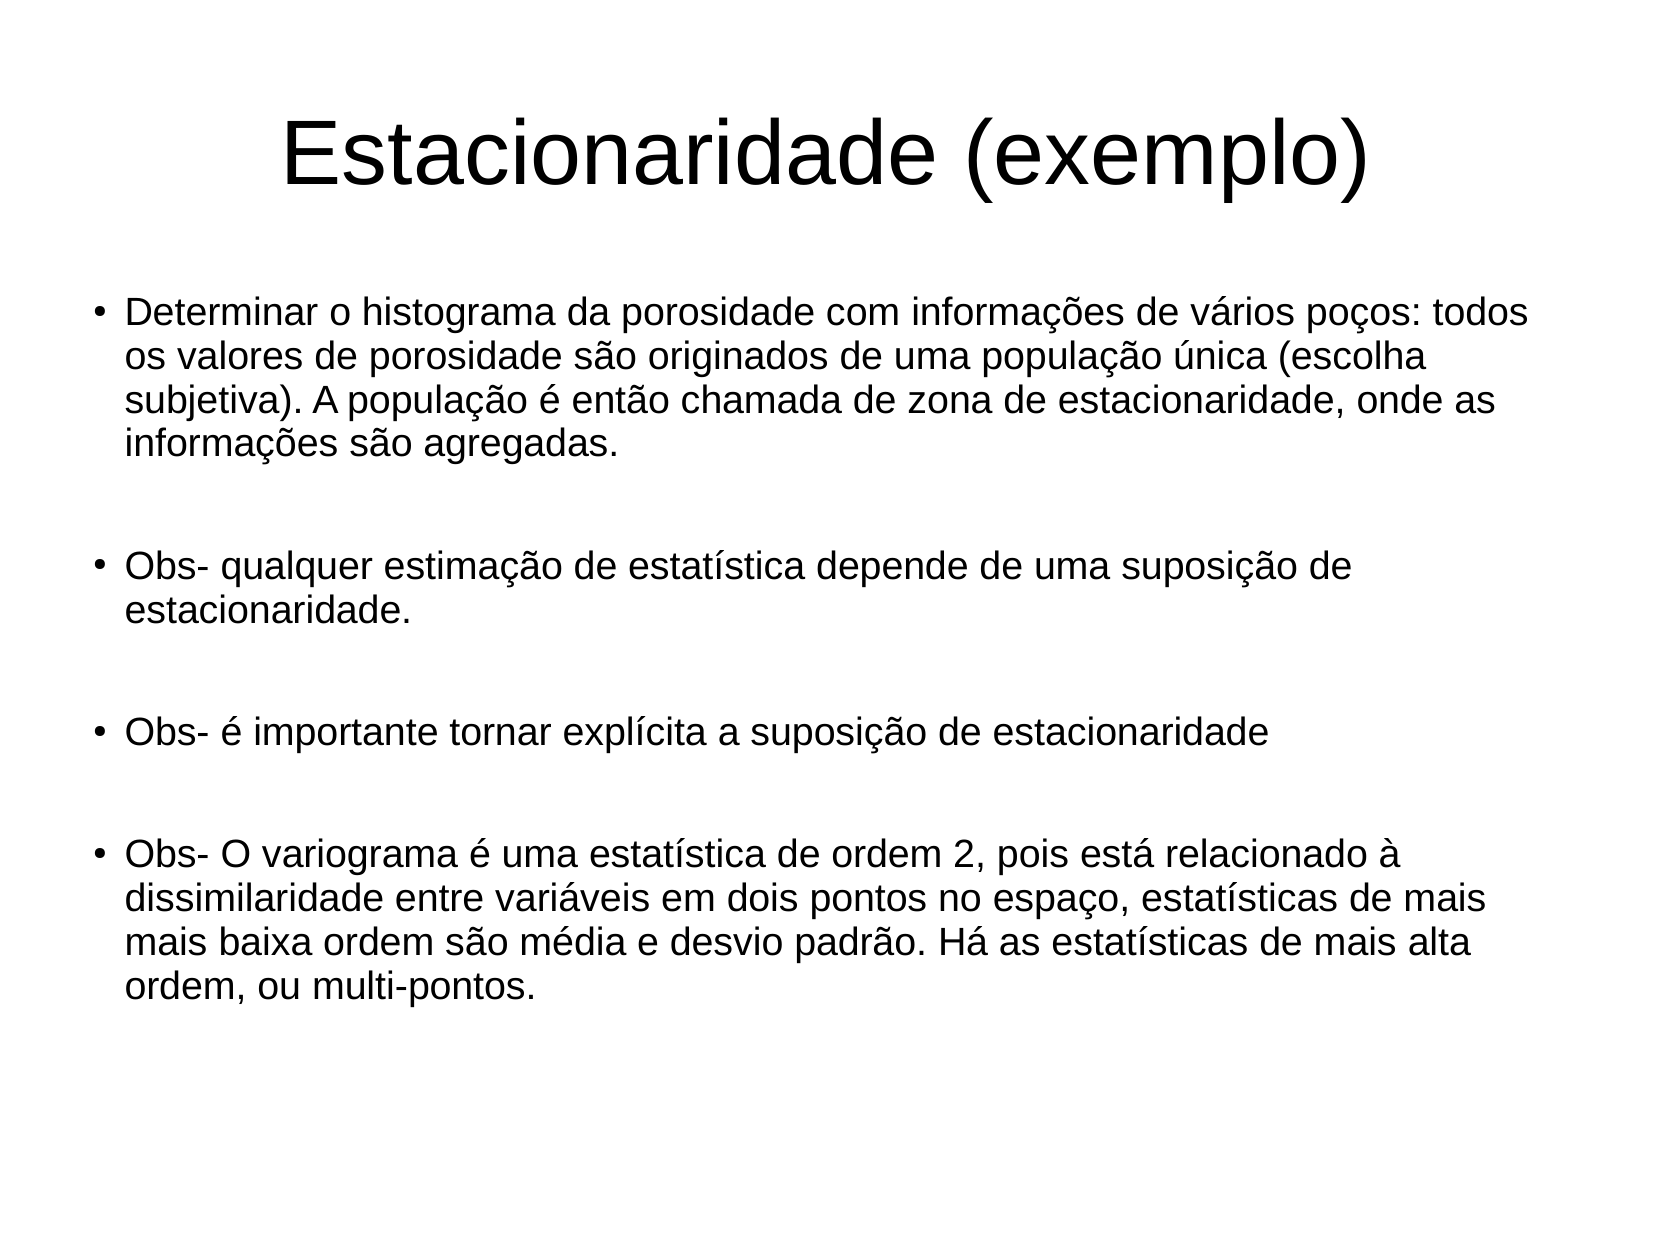

# Estacionaridade (exemplo)
Determinar o histograma da porosidade com informações de vários poços: todos os valores de porosidade são originados de uma população única (escolha subjetiva). A população é então chamada de zona de estacionaridade, onde as informações são agregadas.
Obs- qualquer estimação de estatística depende de uma suposição de estacionaridade.
Obs- é importante tornar explícita a suposição de estacionaridade
Obs- O variograma é uma estatística de ordem 2, pois está relacionado à dissimilaridade entre variáveis em dois pontos no espaço, estatísticas de mais mais baixa ordem são média e desvio padrão. Há as estatísticas de mais alta ordem, ou multi-pontos.